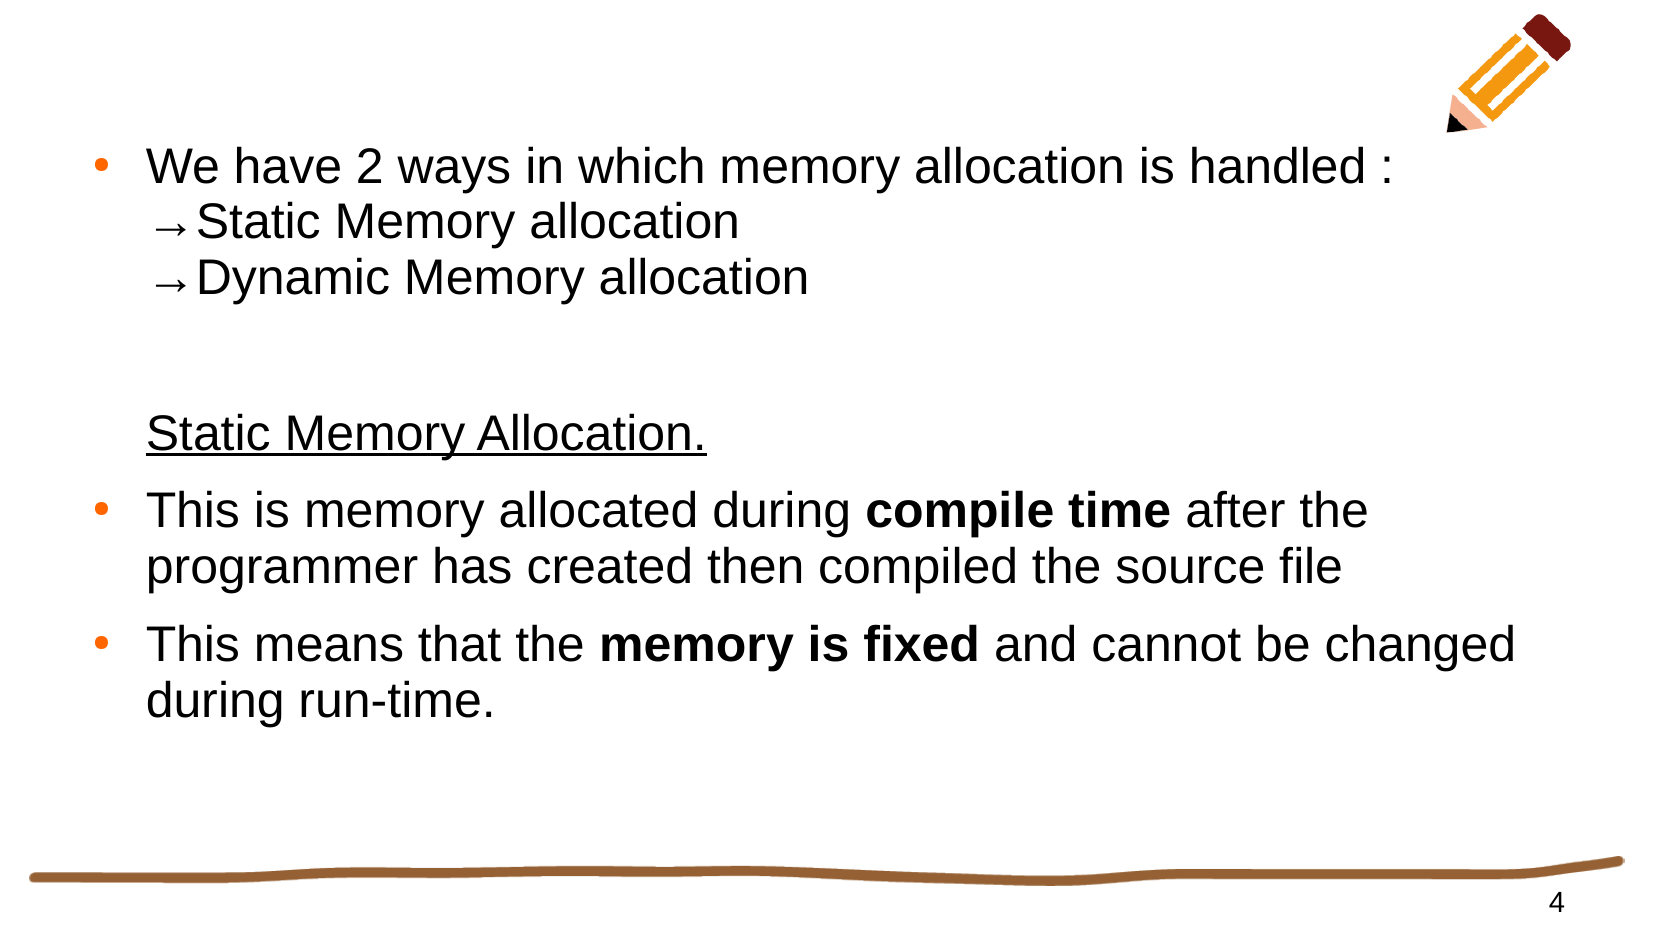

# We have 2 ways in which memory allocation is handled : →Static Memory allocation →Dynamic Memory allocation
Static Memory Allocation.
This is memory allocated during compile time after the programmer has created then compiled the source file
This means that the memory is fixed and cannot be changed during run-time.
4